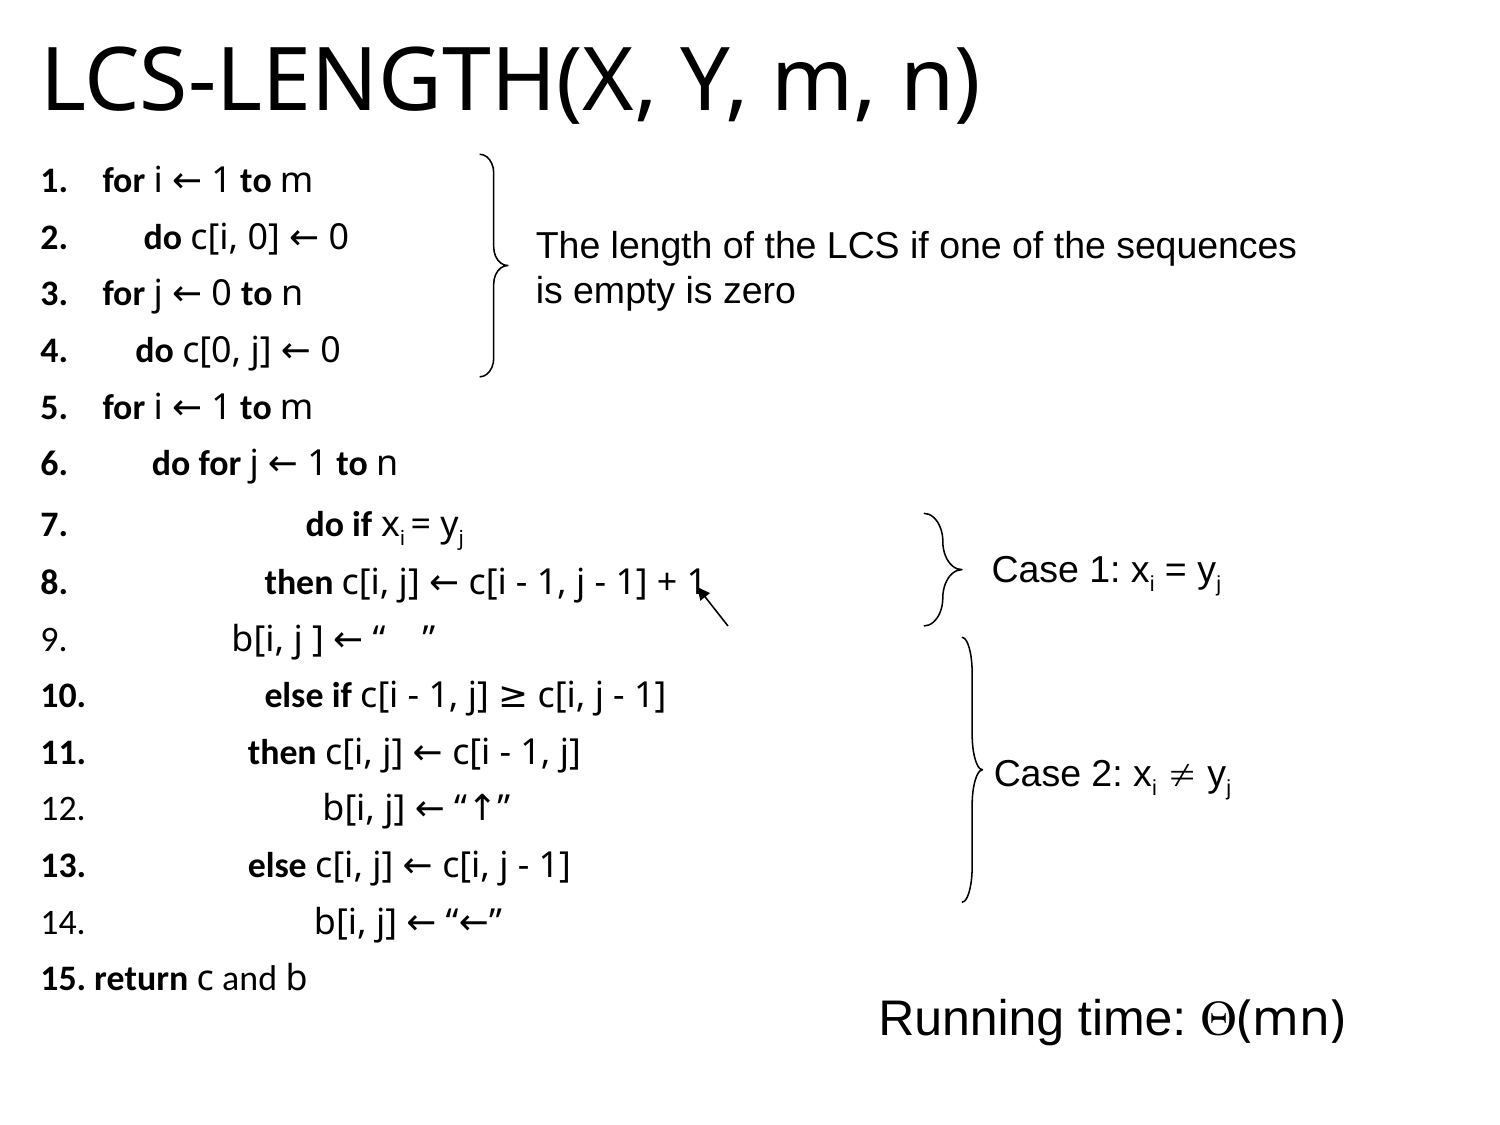

# LCS-LENGTH(X, Y, m, n)
 for i ← 1 to m
 do c[i, 0] ← 0
 for j ← 0 to n
 do c[0, j] ← 0
 for i ← 1 to m
 do for j ← 1 to n
 	 do if xi = yj
 		 then c[i, j] ← c[i - 1, j - 1] + 1
 			 b[i, j ] ← “ ”
 		 else if c[i - 1, j] ≥ c[i, j - 1]
 			 then c[i, j] ← c[i - 1, j]
 			 b[i, j] ← “↑”
 			 else c[i, j] ← c[i, j - 1]
 			 b[i, j] ← “←”
return c and b
The length of the LCS if one of the sequences
is empty is zero
Case 1: xi = yj
Case 2: xi  yj
Running time: (mn)